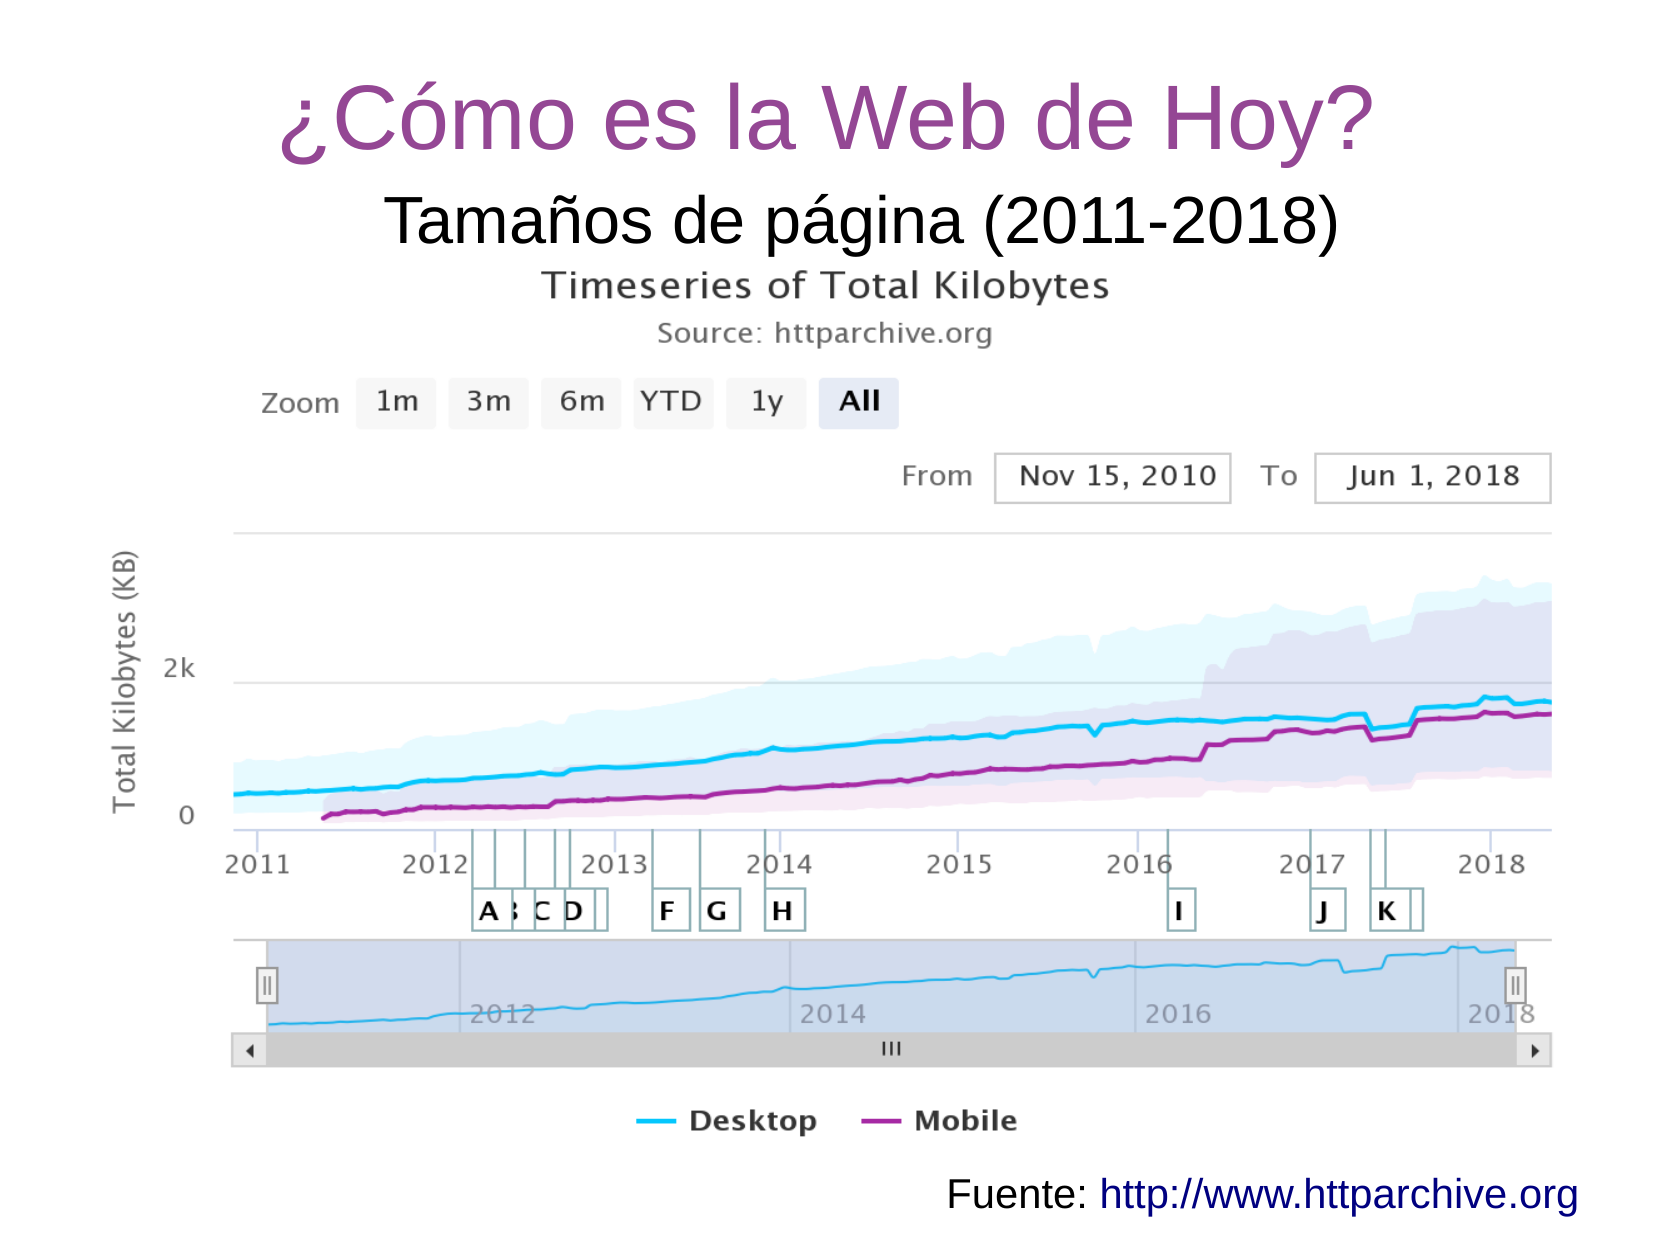

# ¿Cómo es la Web de Hoy?
Tamaños de página (2011-2018)
Fuente: http://www.httparchive.org